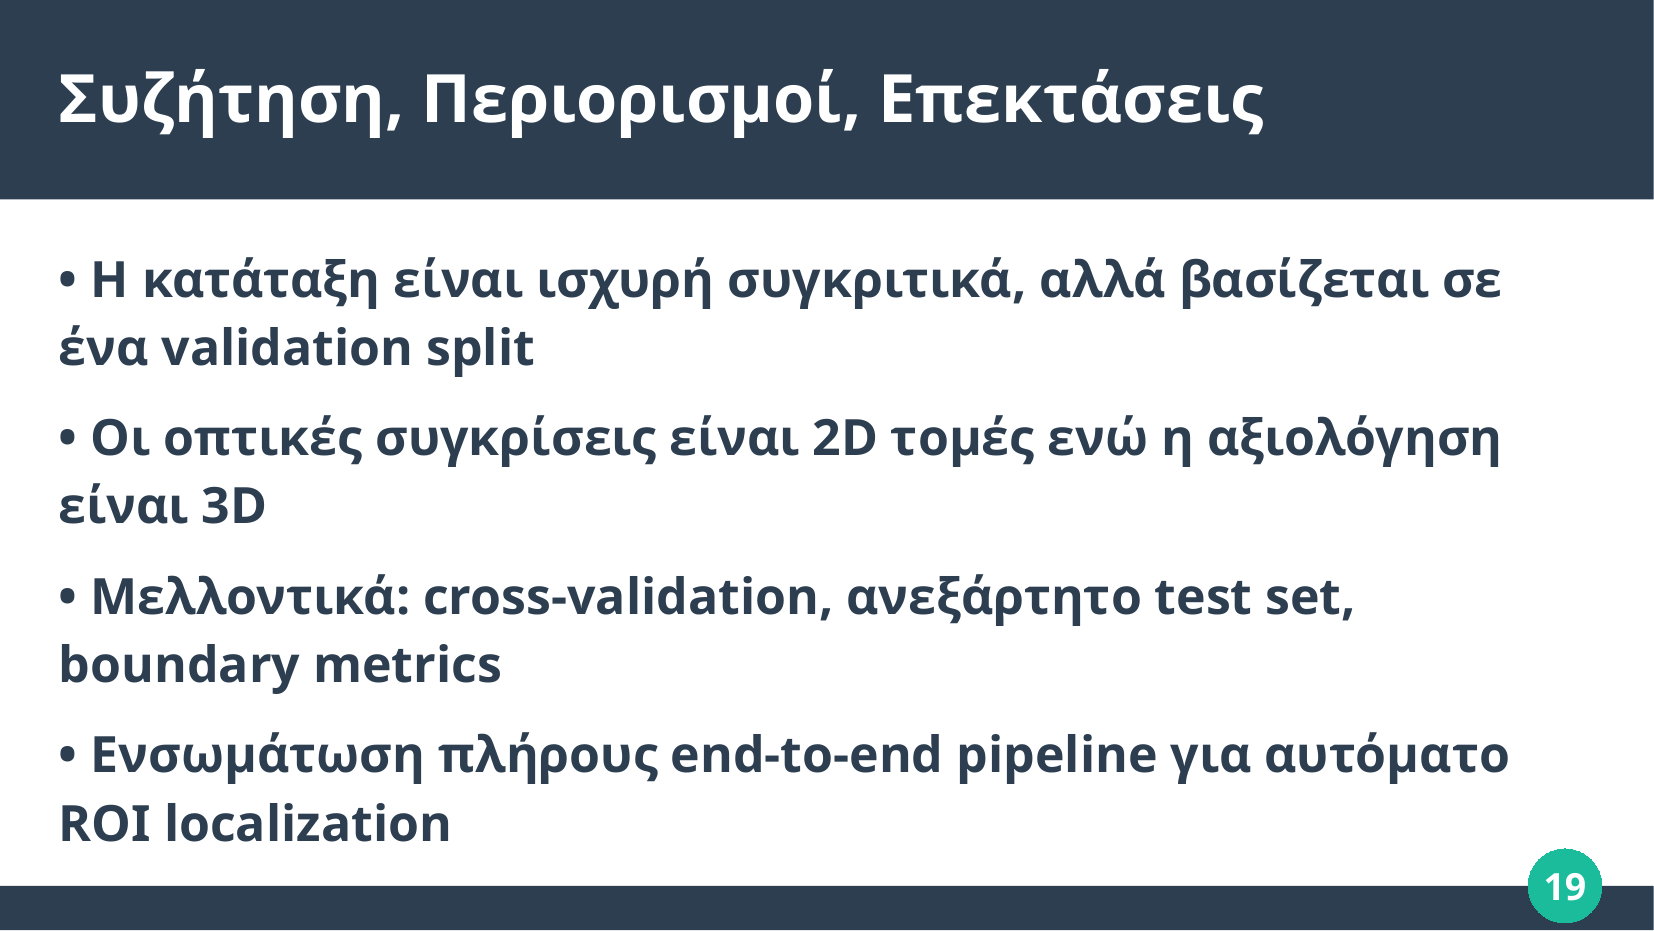

# Συζήτηση, Περιορισμοί, Επεκτάσεις
• Η κατάταξη είναι ισχυρή συγκριτικά, αλλά βασίζεται σε ένα validation split
• Οι οπτικές συγκρίσεις είναι 2D τομές ενώ η αξιολόγηση είναι 3D
• Μελλοντικά: cross-validation, ανεξάρτητο test set, boundary metrics
• Ενσωμάτωση πλήρους end-to-end pipeline για αυτόματο ROI localization
19